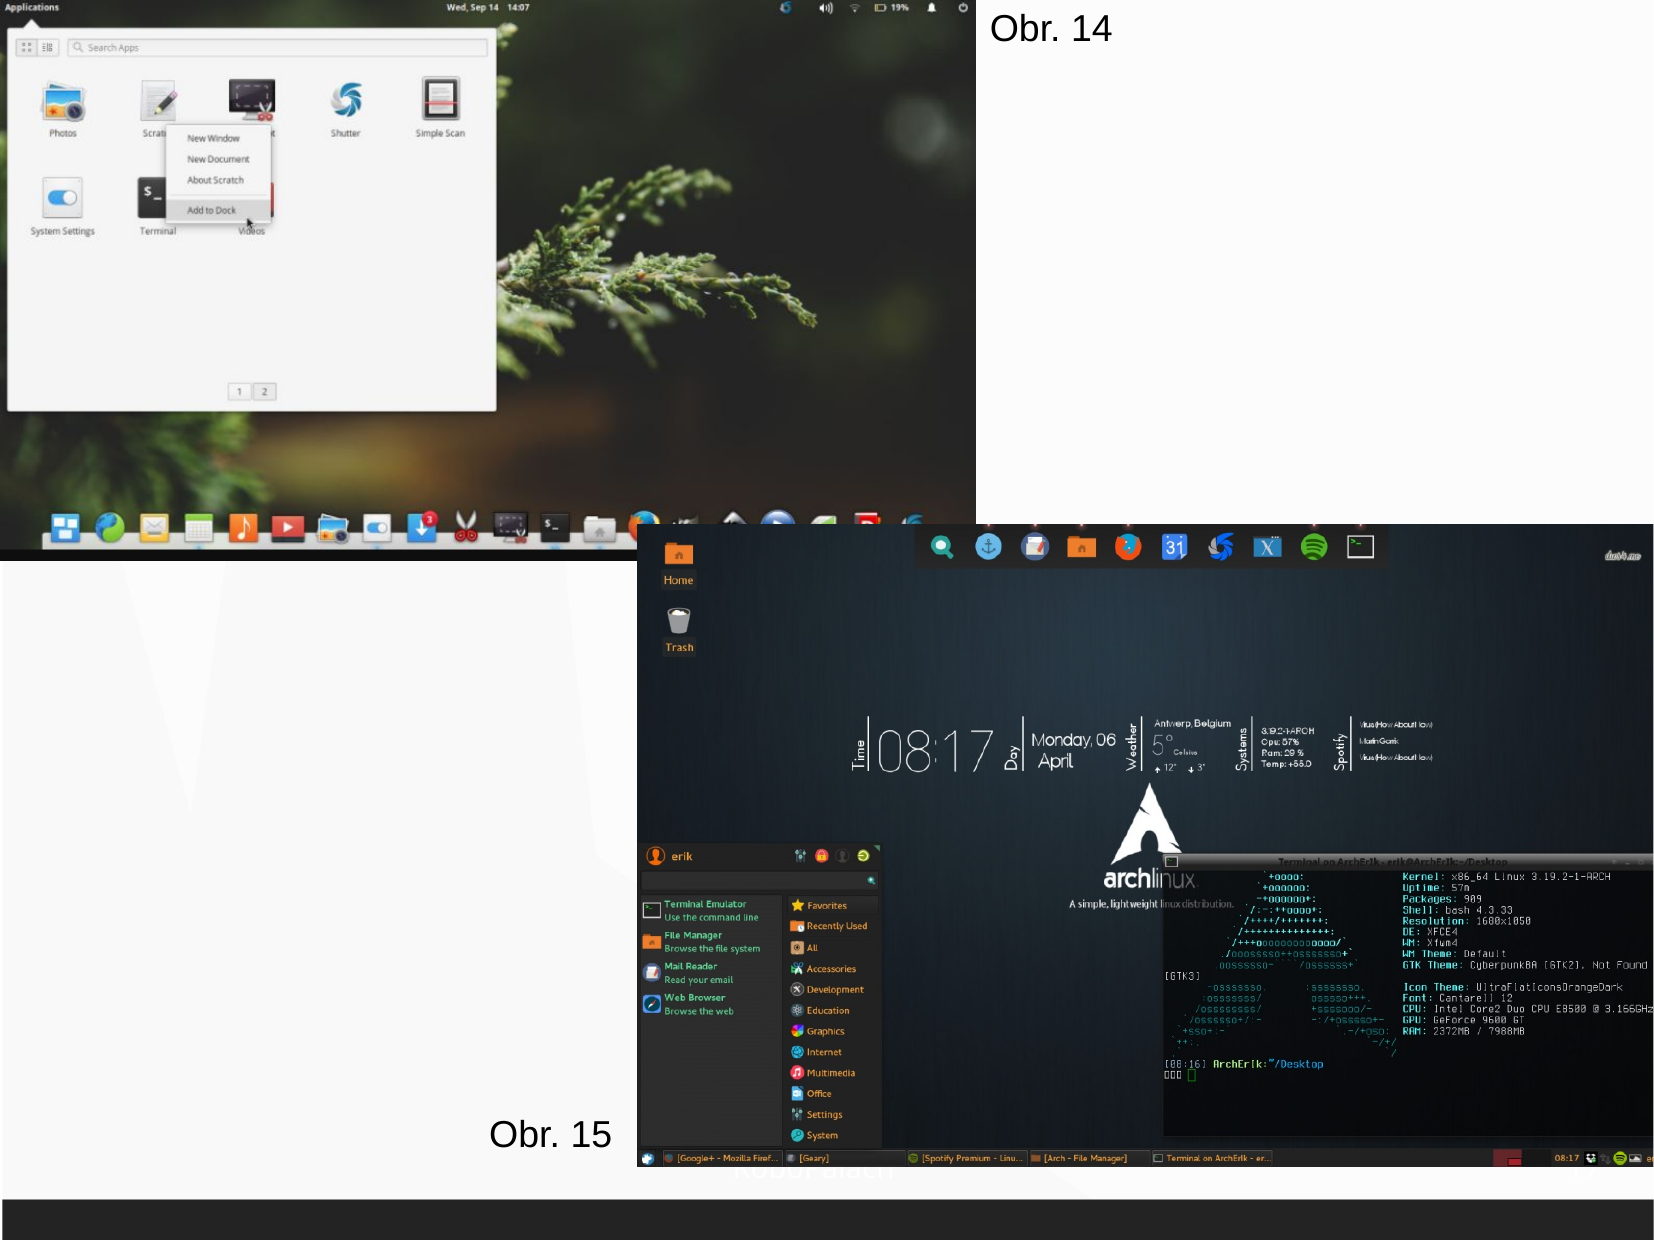

Obr. 14
#
Obr. 15
RoboPalach
17